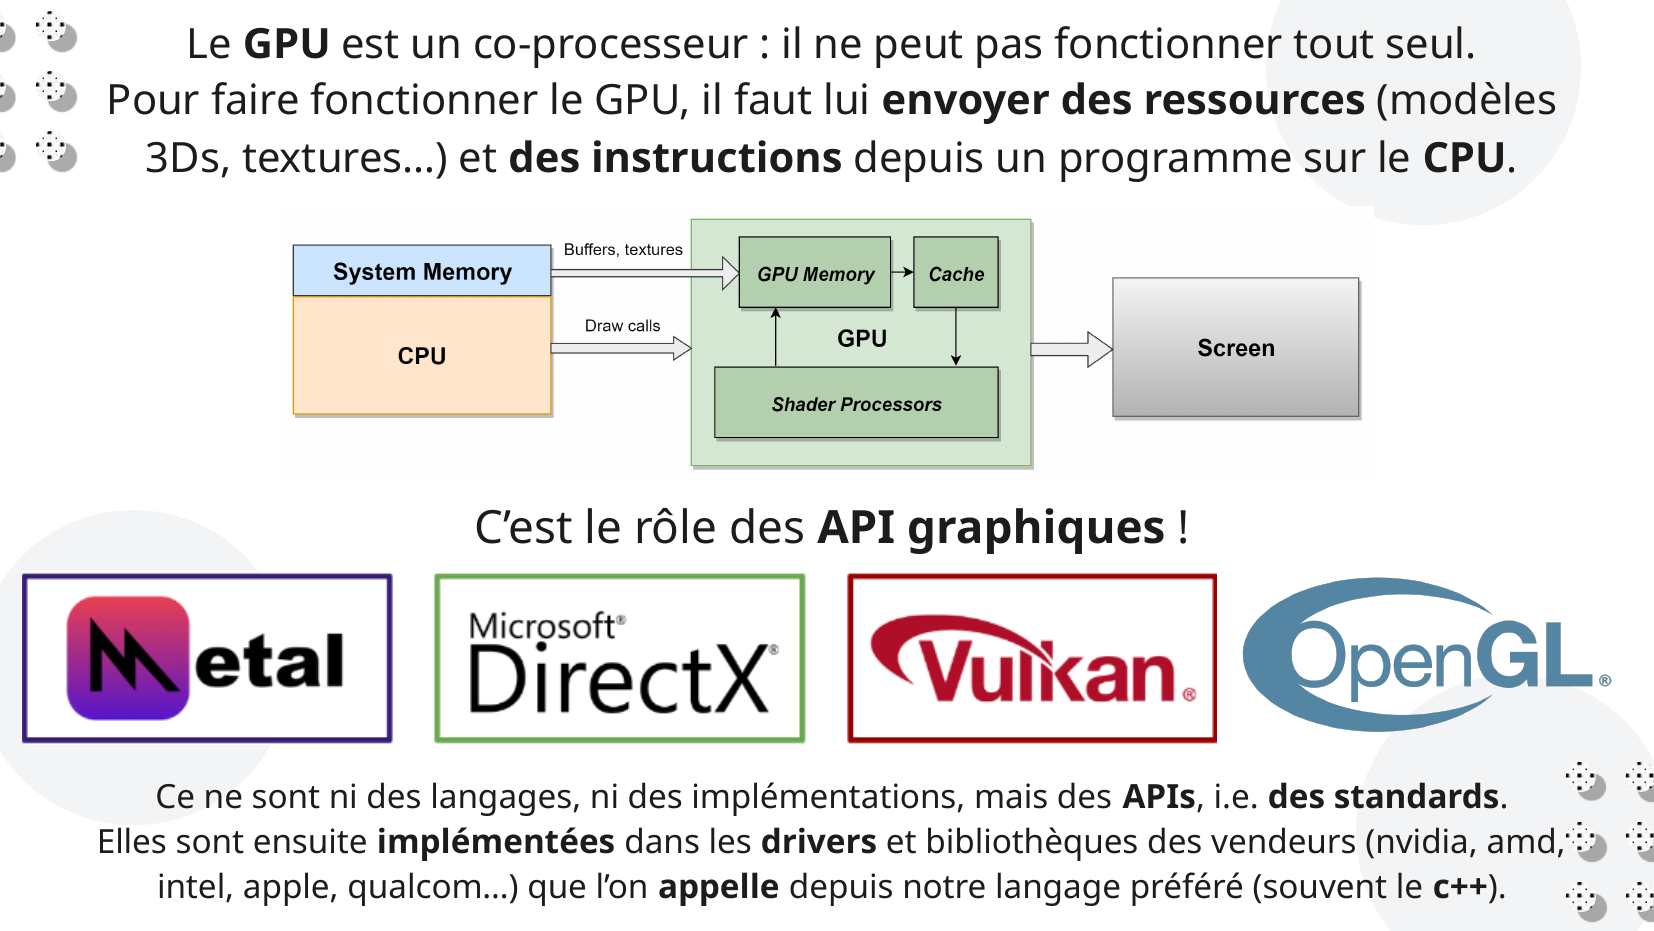

Le GPU est un co-processeur : il ne peut pas fonctionner tout seul.
Pour faire fonctionner le GPU, il faut lui envoyer des ressources (modèles 3Ds, textures…) et des instructions depuis un programme sur le CPU.
C’est le rôle des API graphiques !
Ce ne sont ni des langages, ni des implémentations, mais des APIs, i.e. des standards.
Elles sont ensuite implémentées dans les drivers et bibliothèques des vendeurs (nvidia, amd, intel, apple, qualcom…) que l’on appelle depuis notre langage préféré (souvent le c++).